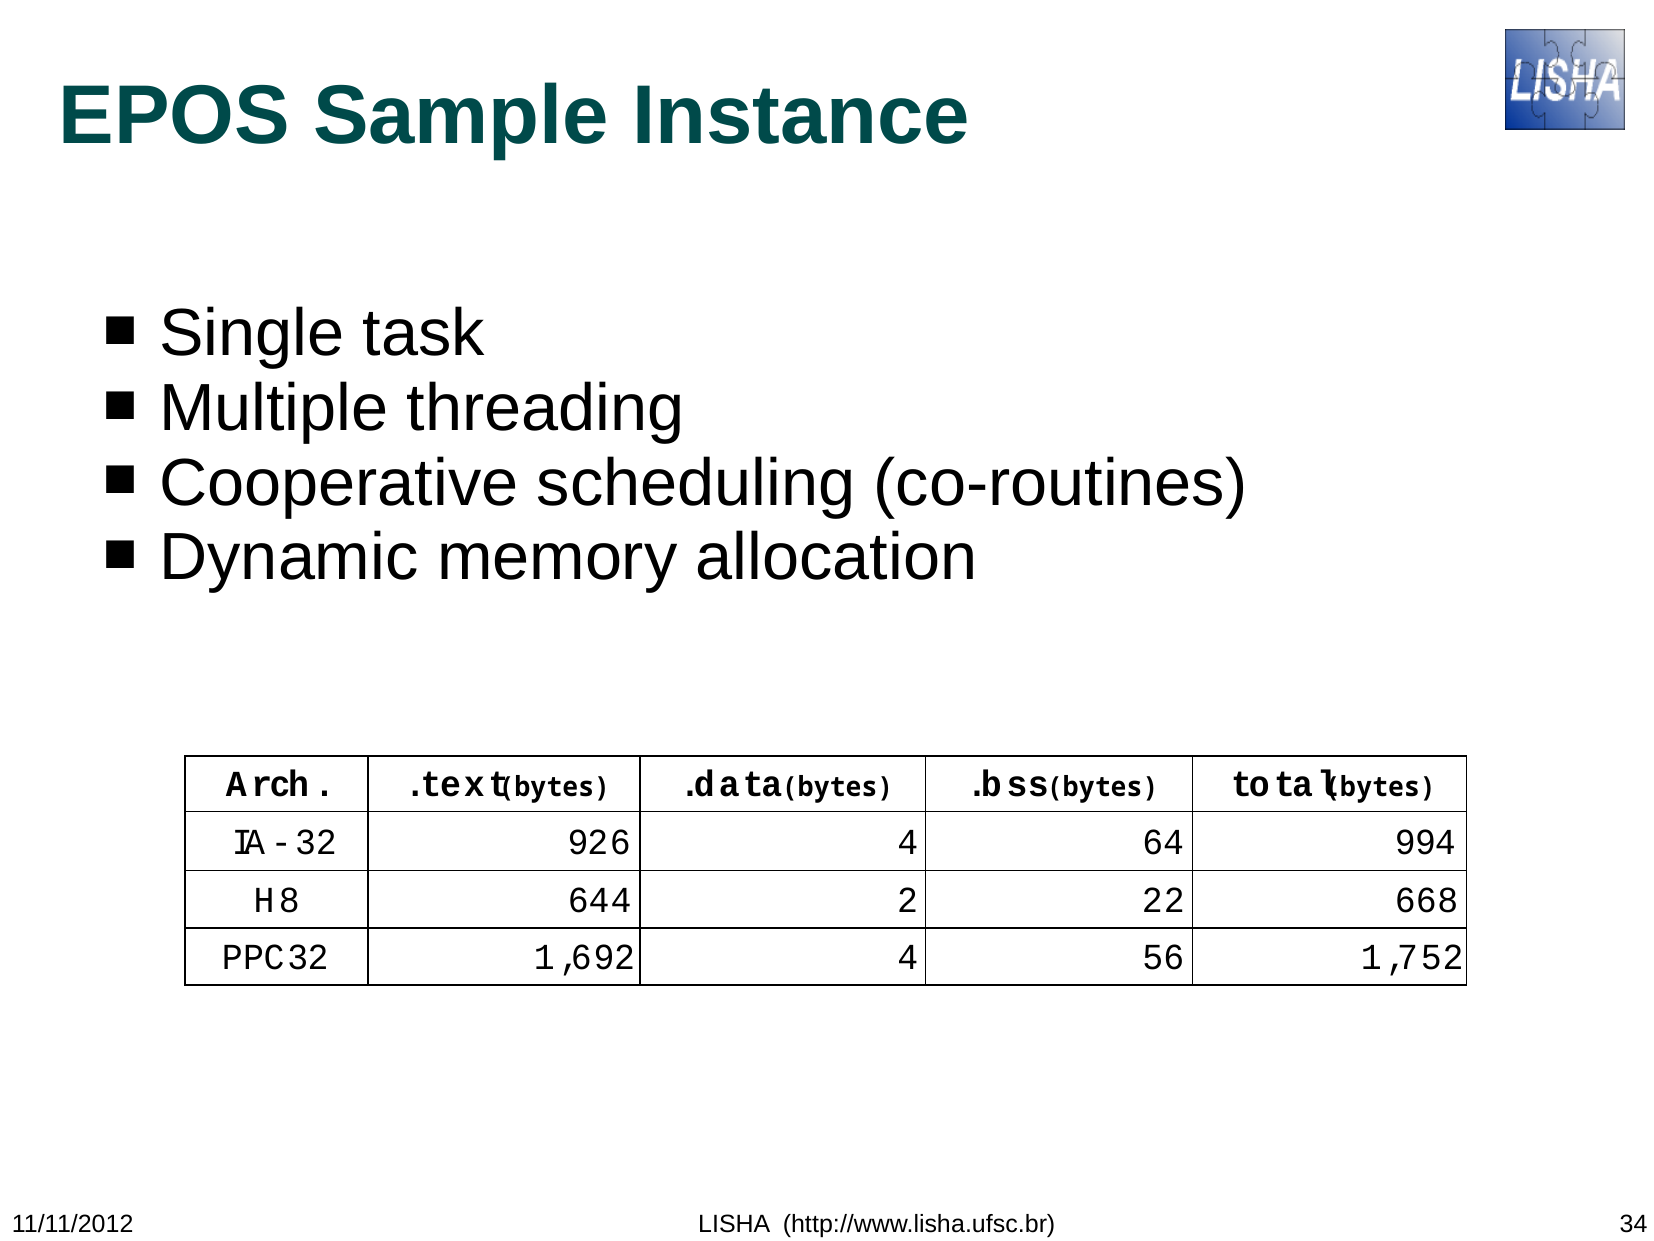

# EPOS Sample Instance
Single task
Multiple threading
Cooperative scheduling (co-routines)
Dynamic memory allocation